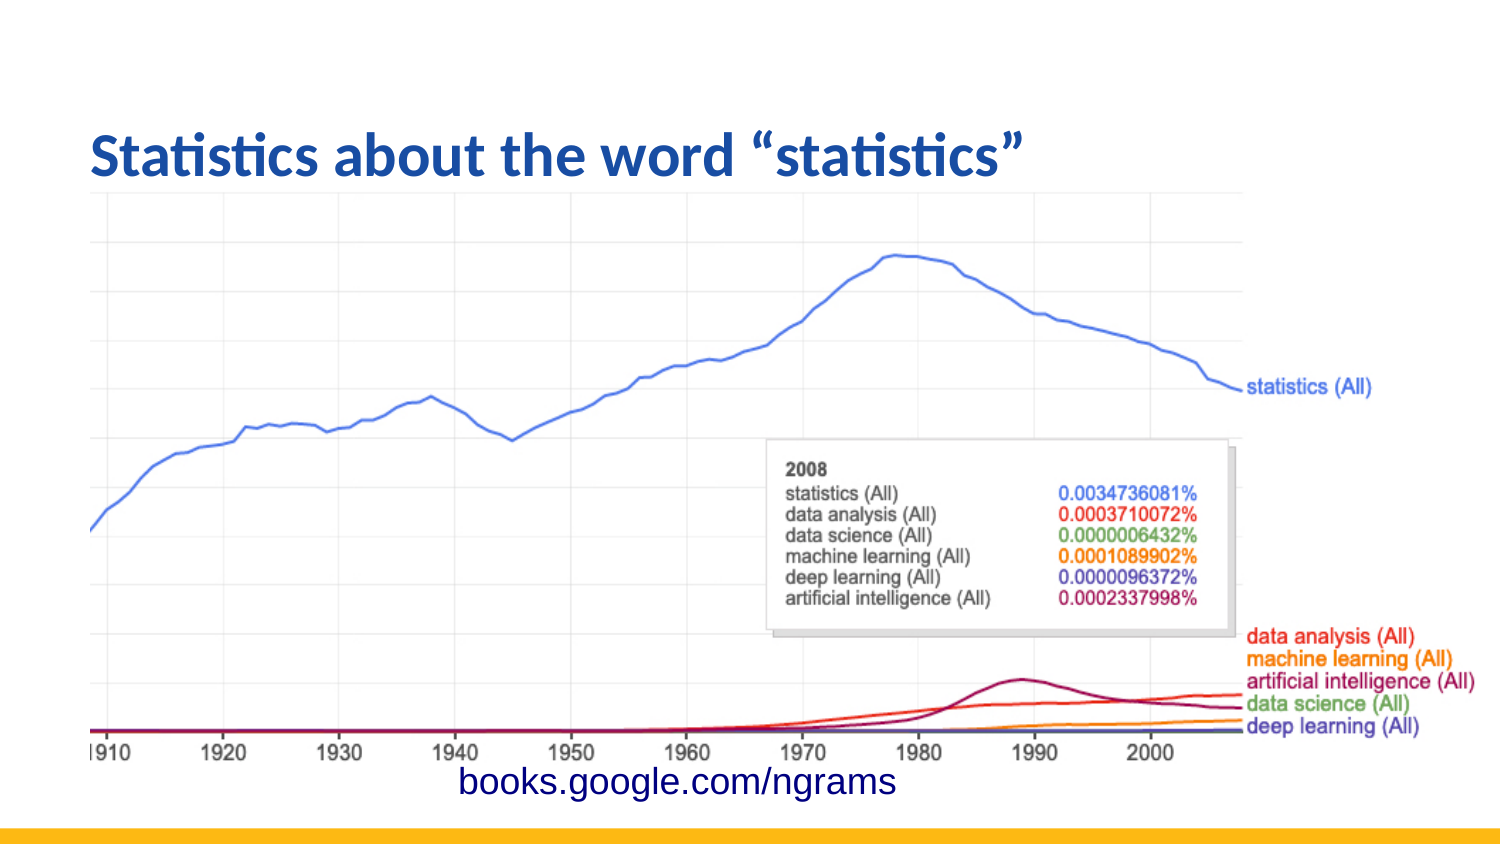

# Statistics about the word “statistics”
books.google.com/ngrams